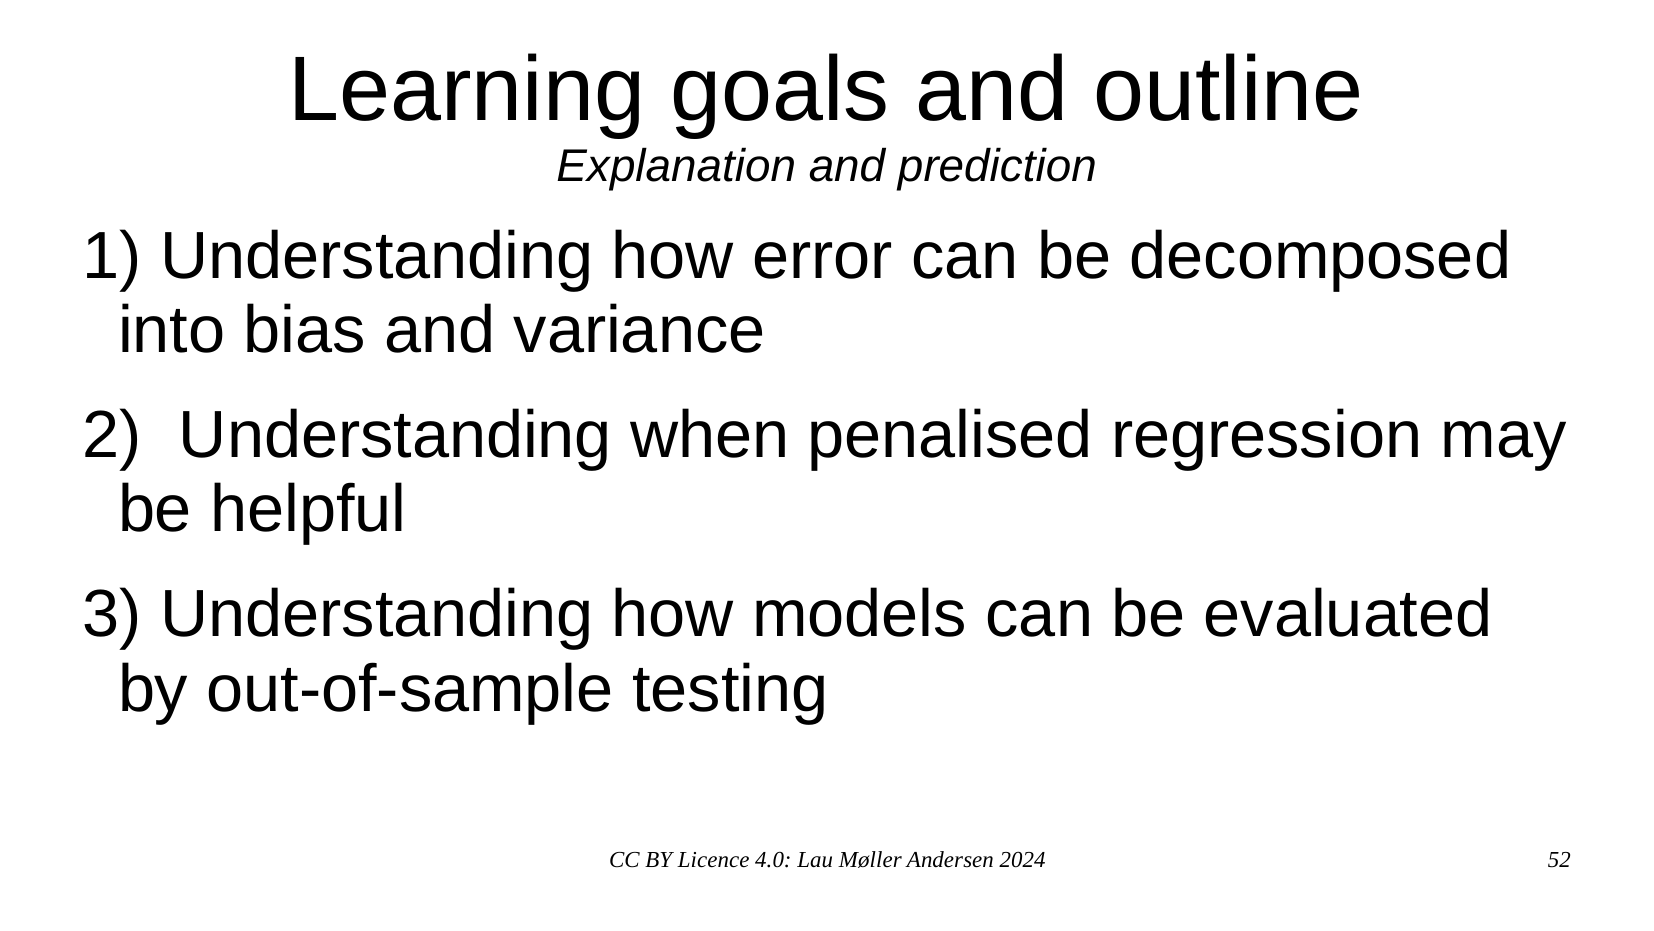

# Learning goals and outline Explanation and prediction
 Understanding how error can be decomposed into bias and variance
 Understanding when penalised regression may be helpful
 Understanding how models can be evaluated by out-of-sample testing
CC BY Licence 4.0: Lau Møller Andersen 2024
52